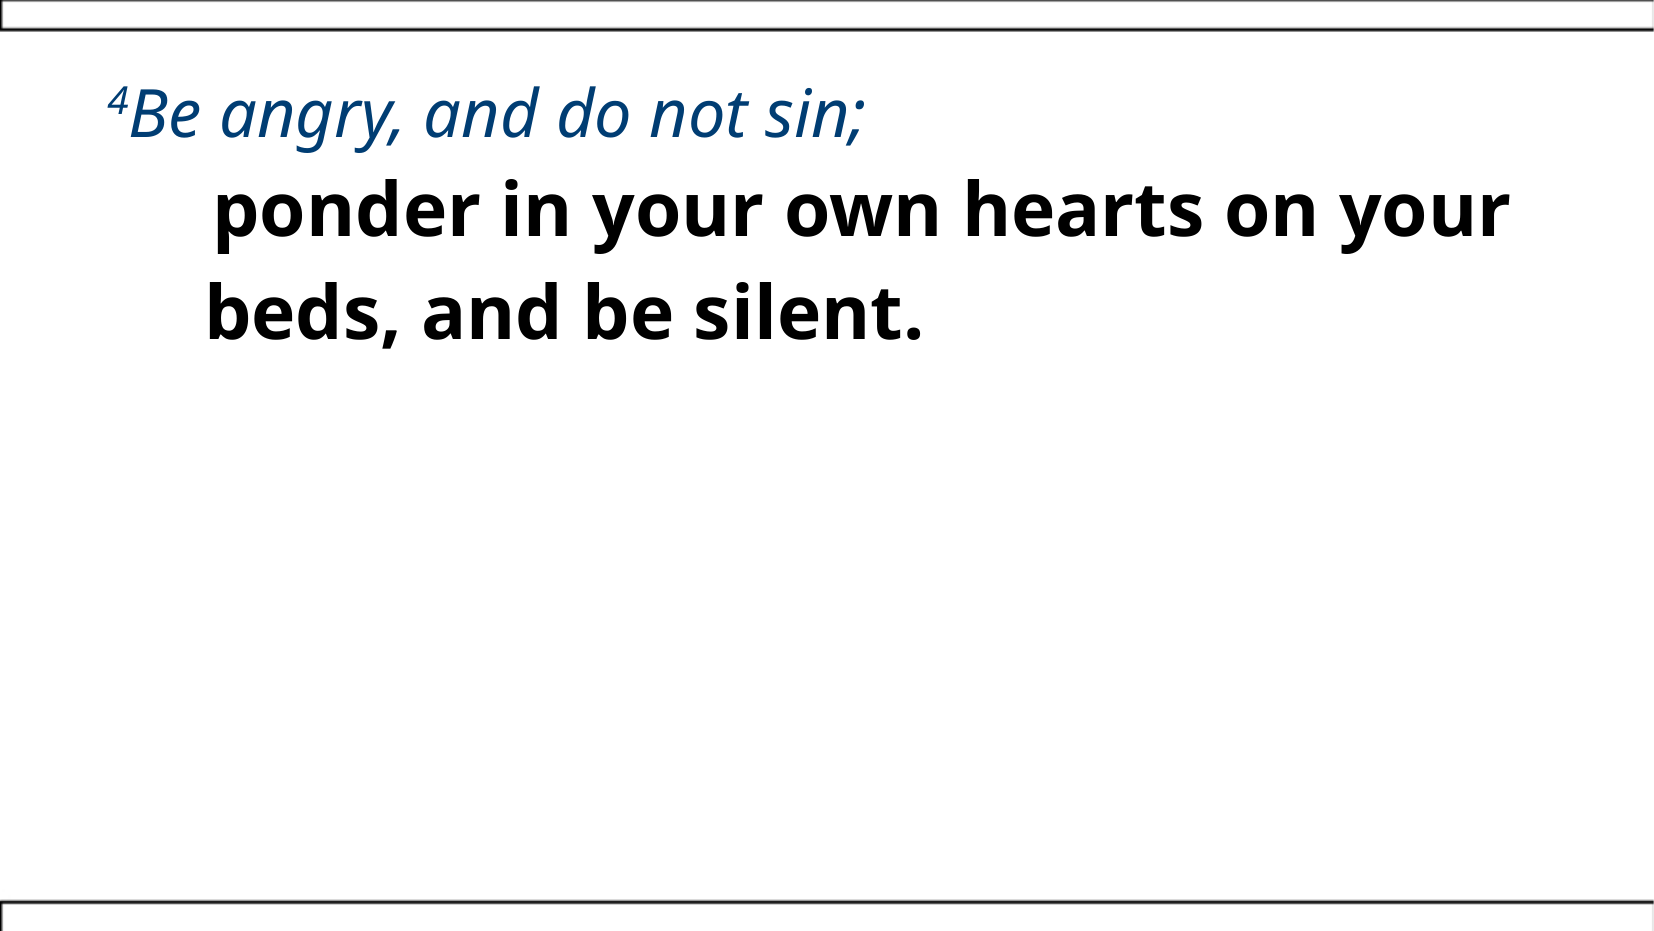

4Be angry, and do not sin;
 ponder in your own hearts on your
 beds, and be silent.